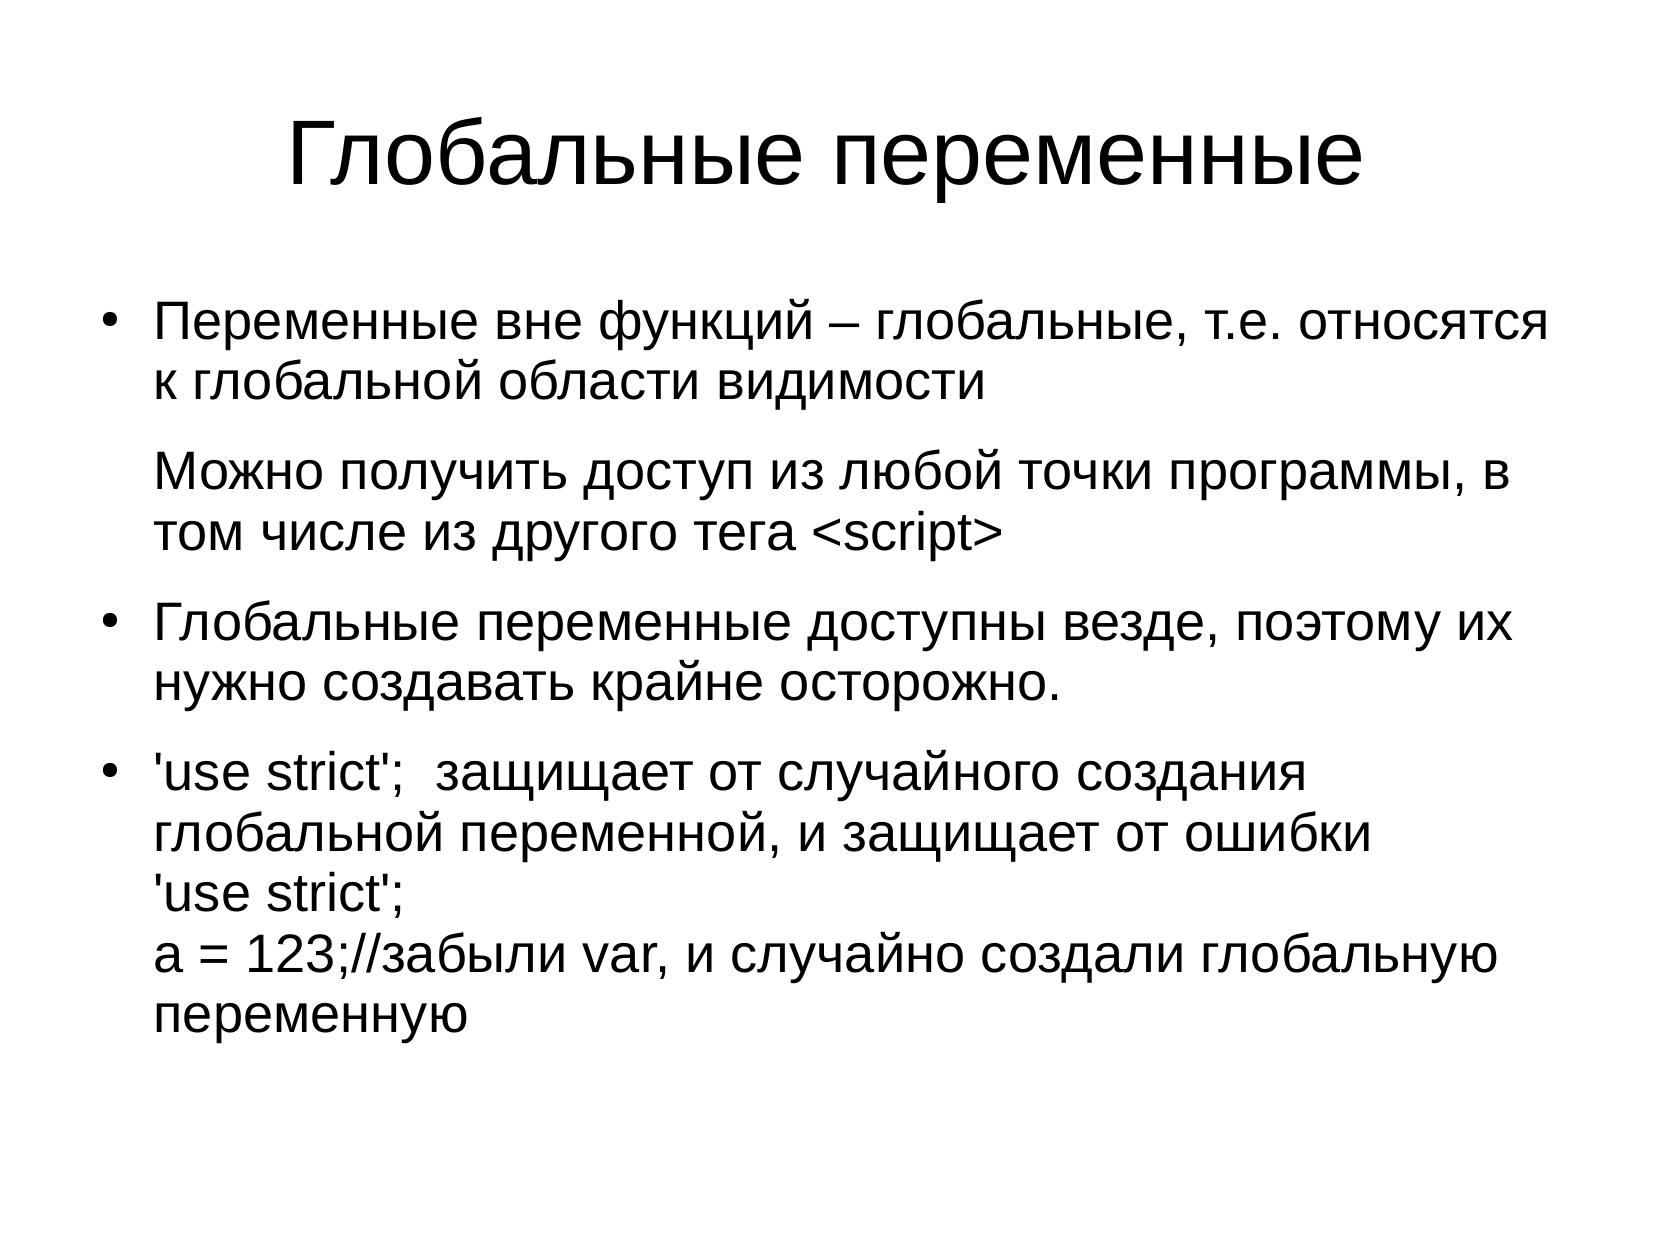

# Глобальные переменные
Переменные вне функций – глобальные, т.е. относятся к глобальной области видимости
Можно получить доступ из любой точки программы, в том числе из другого тега <script>
Глобальные переменные доступны везде, поэтому их нужно создавать крайне осторожно.
'use strict'; защищает от случайного создания глобальной переменной, и защищает от ошибки
'use strict';
a = 123;//забыли var, и случайно создали глобальную переменную